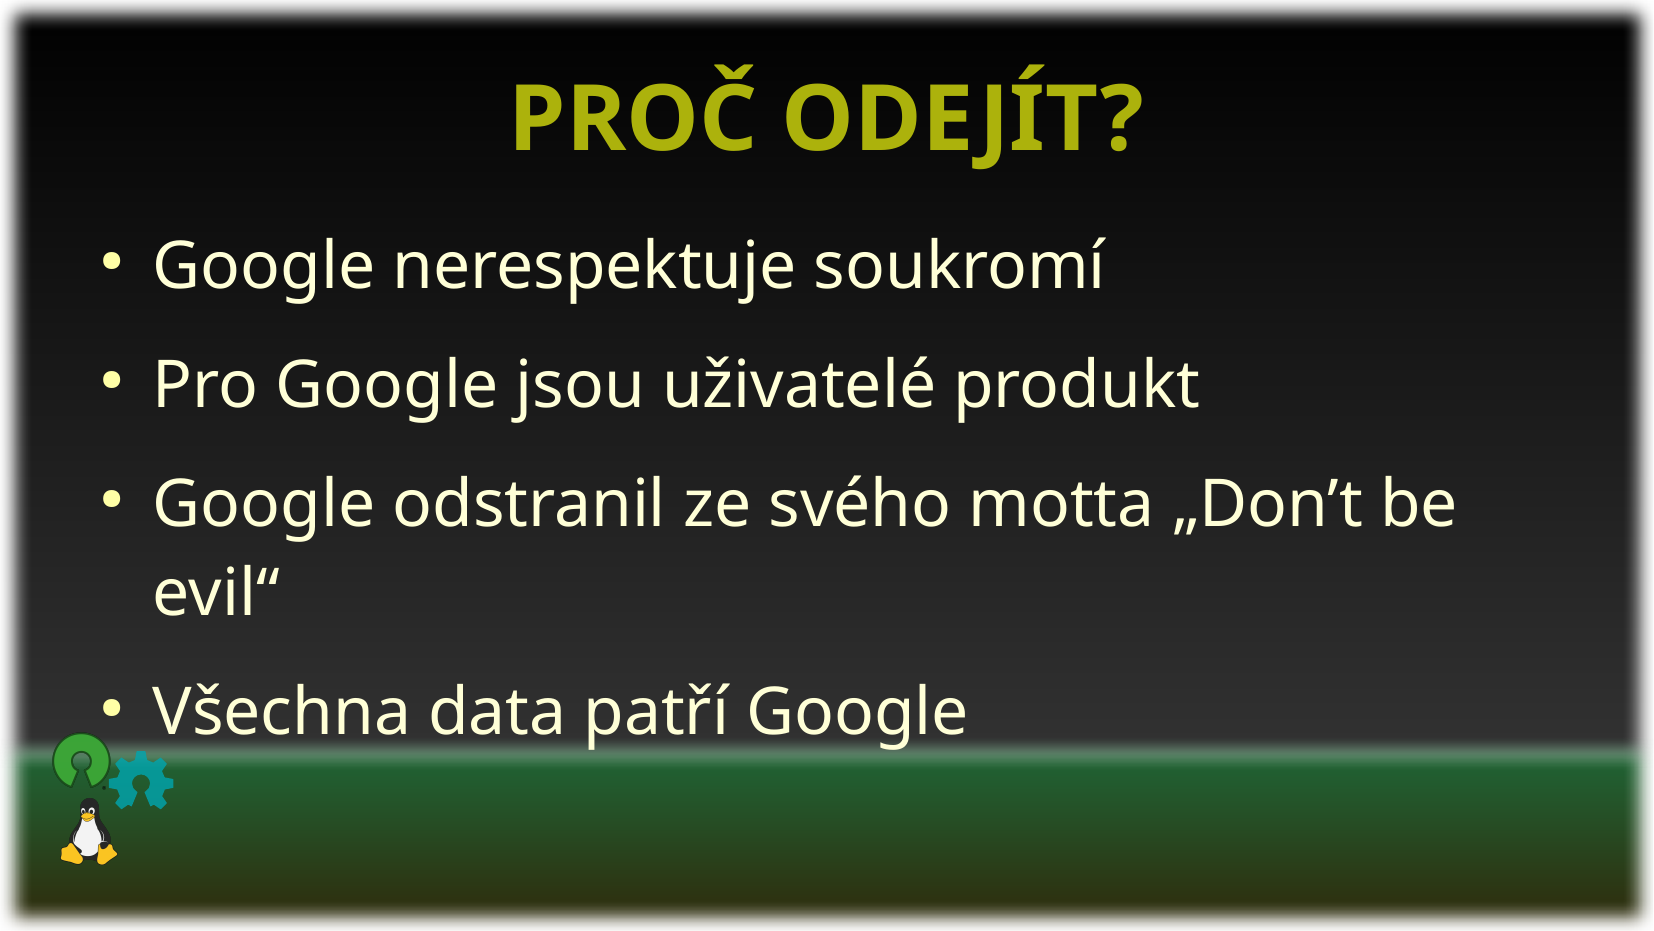

# Proč Odejít?
Google nerespektuje soukromí
Pro Google jsou uživatelé produkt
Google odstranil ze svého motta „Don’t be evil“
Všechna data patří Google